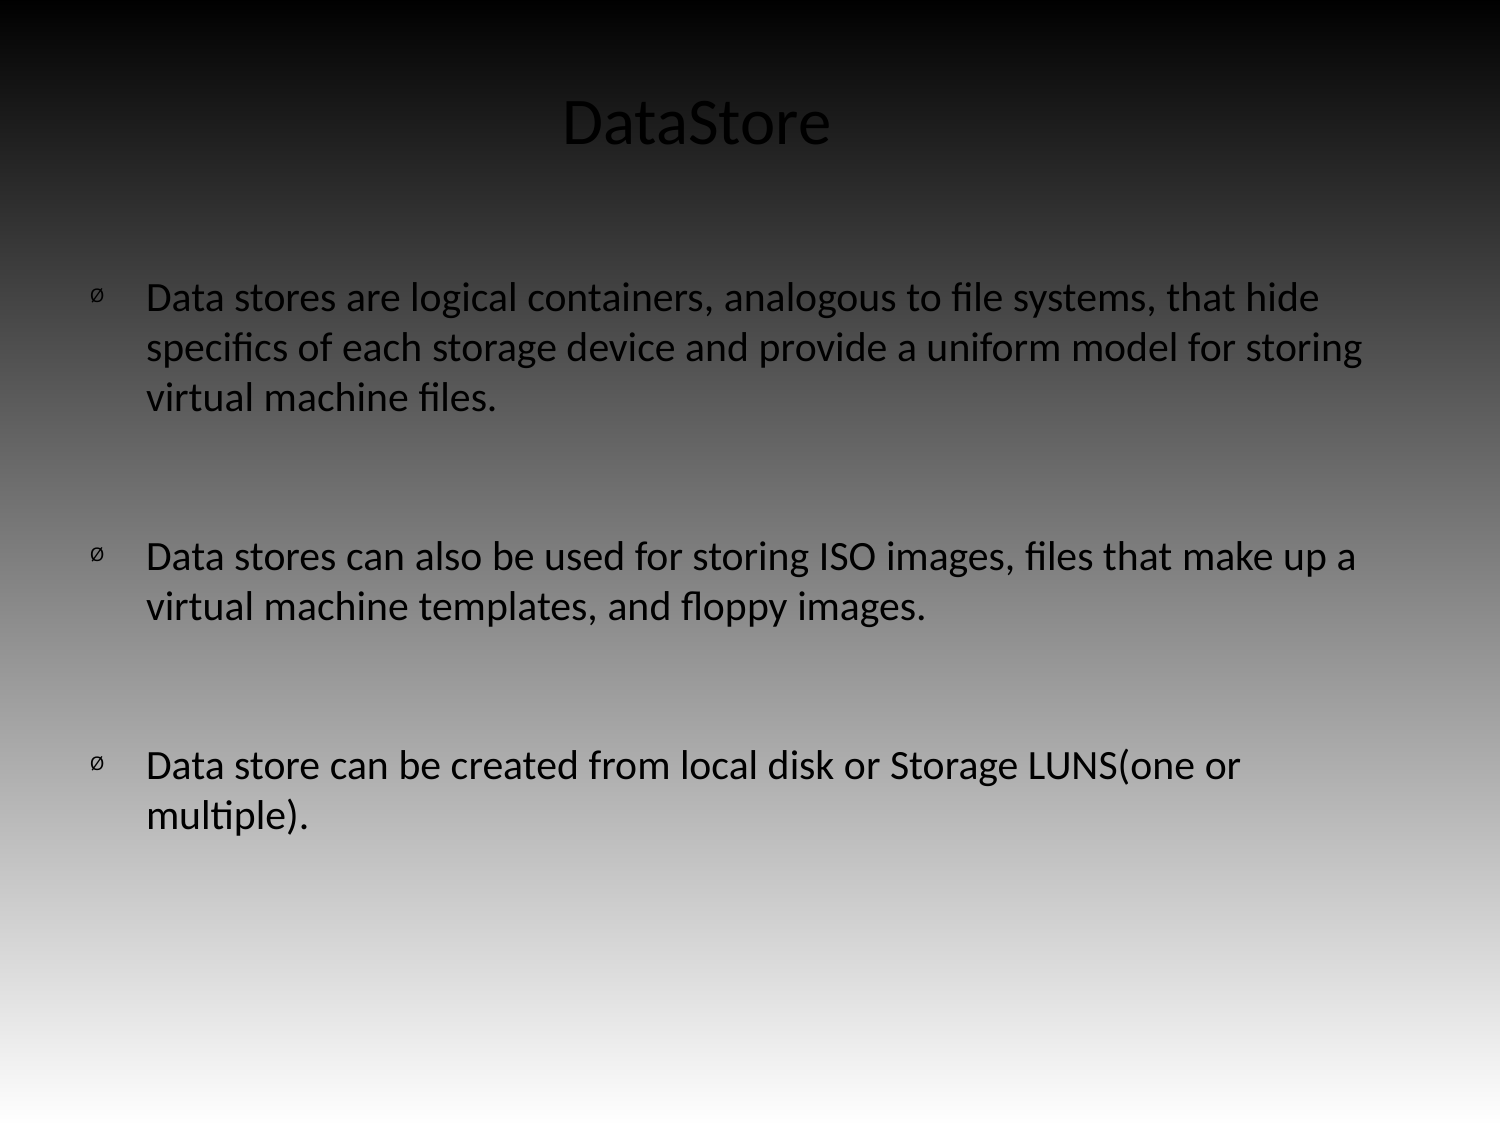

# DataStore
Data stores are logical containers, analogous to file systems, that hide specifics of each storage device and provide a uniform model for storing virtual machine files.
Data stores can also be used for storing ISO images, files that make up a virtual machine templates, and floppy images.
Data store can be created from local disk or Storage LUNS(one or multiple).